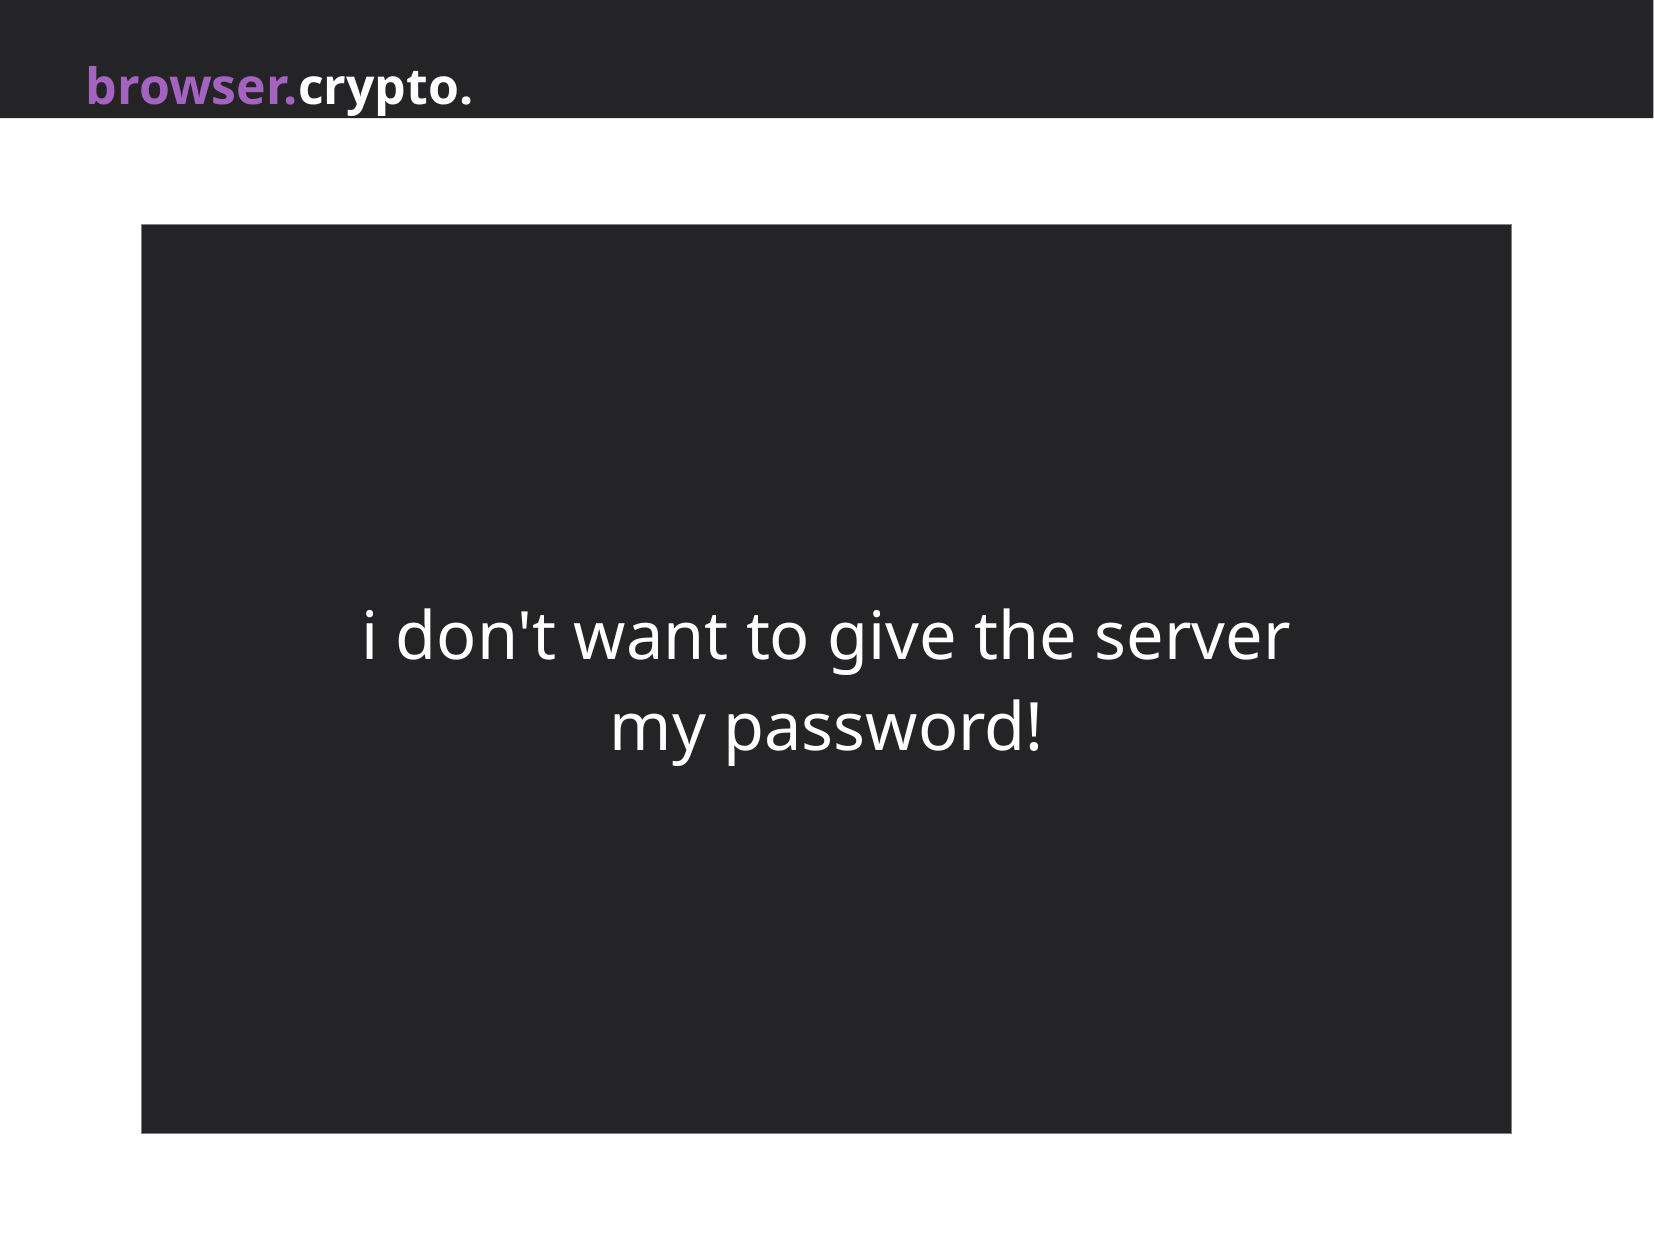

browser.crypto.
i don't want to give the server
my password!